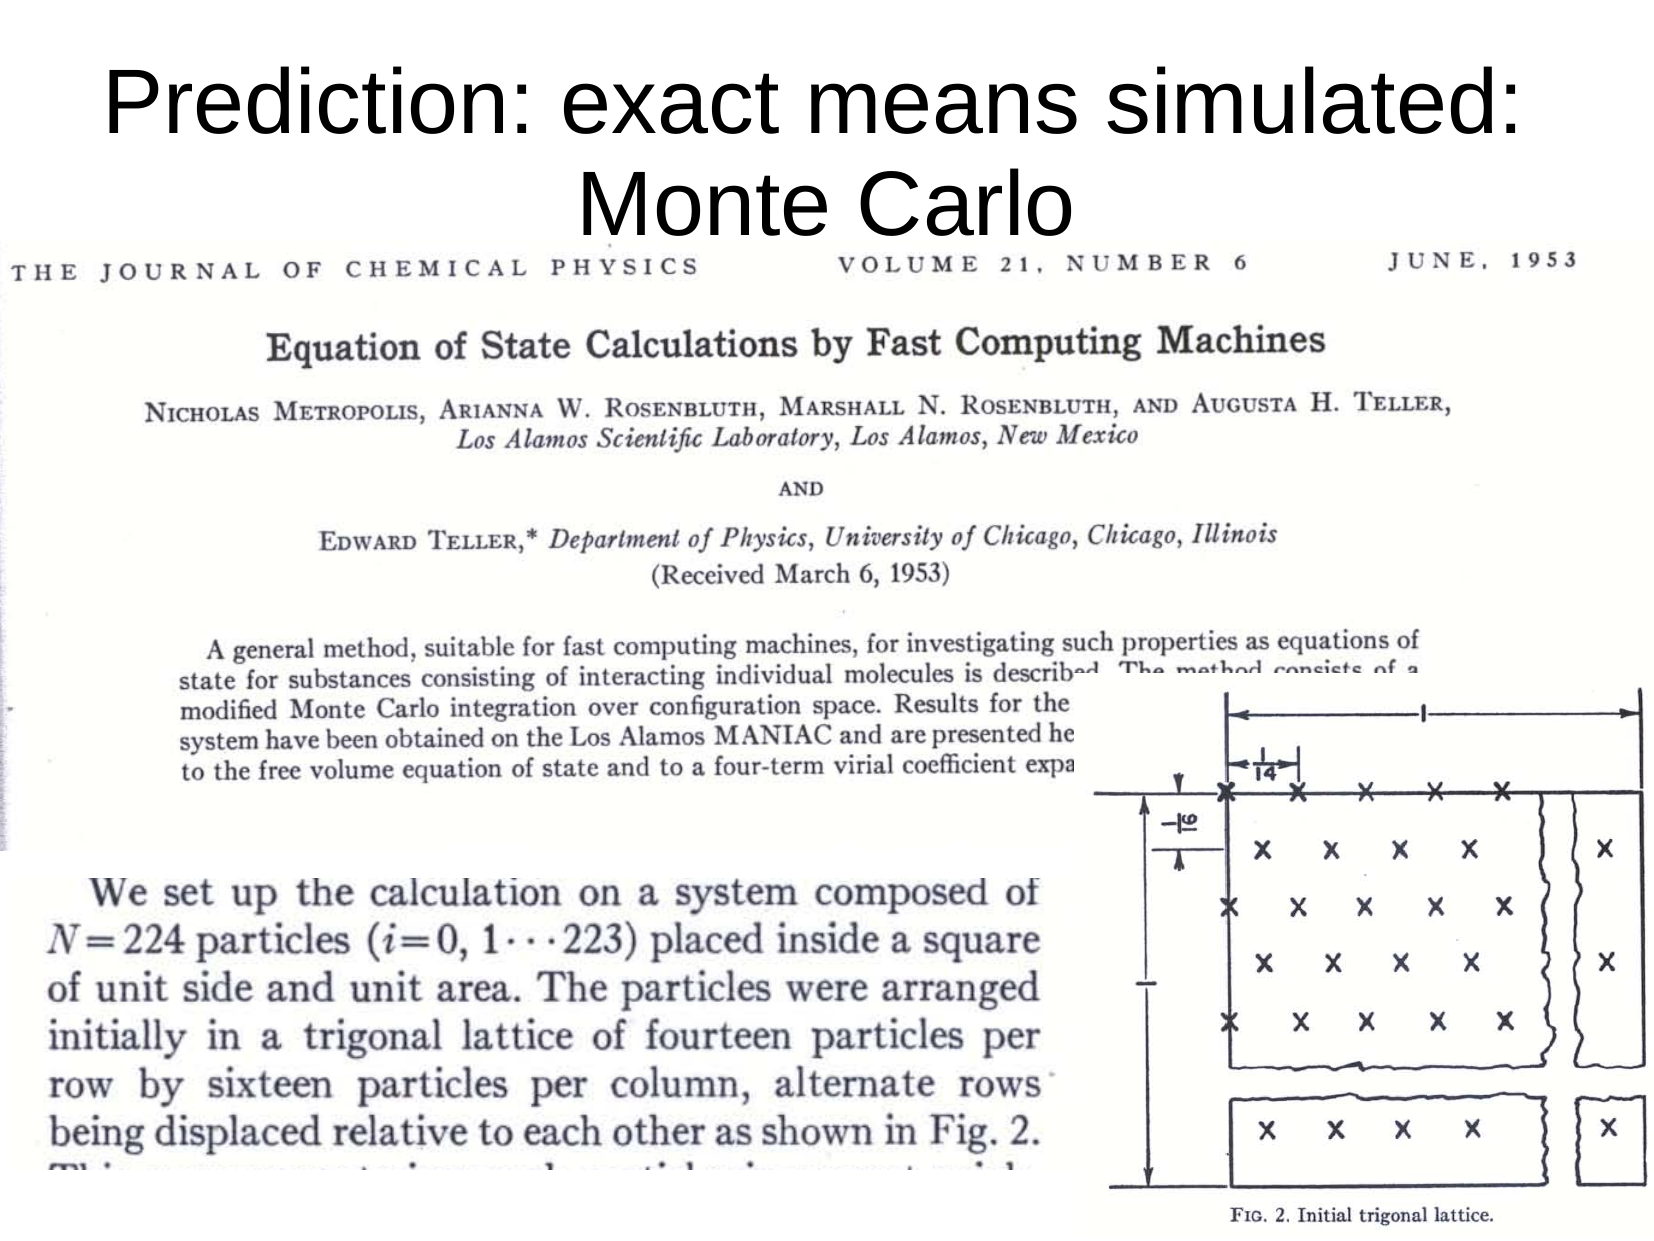

# Prediction: exact means simulated: Monte Carlo